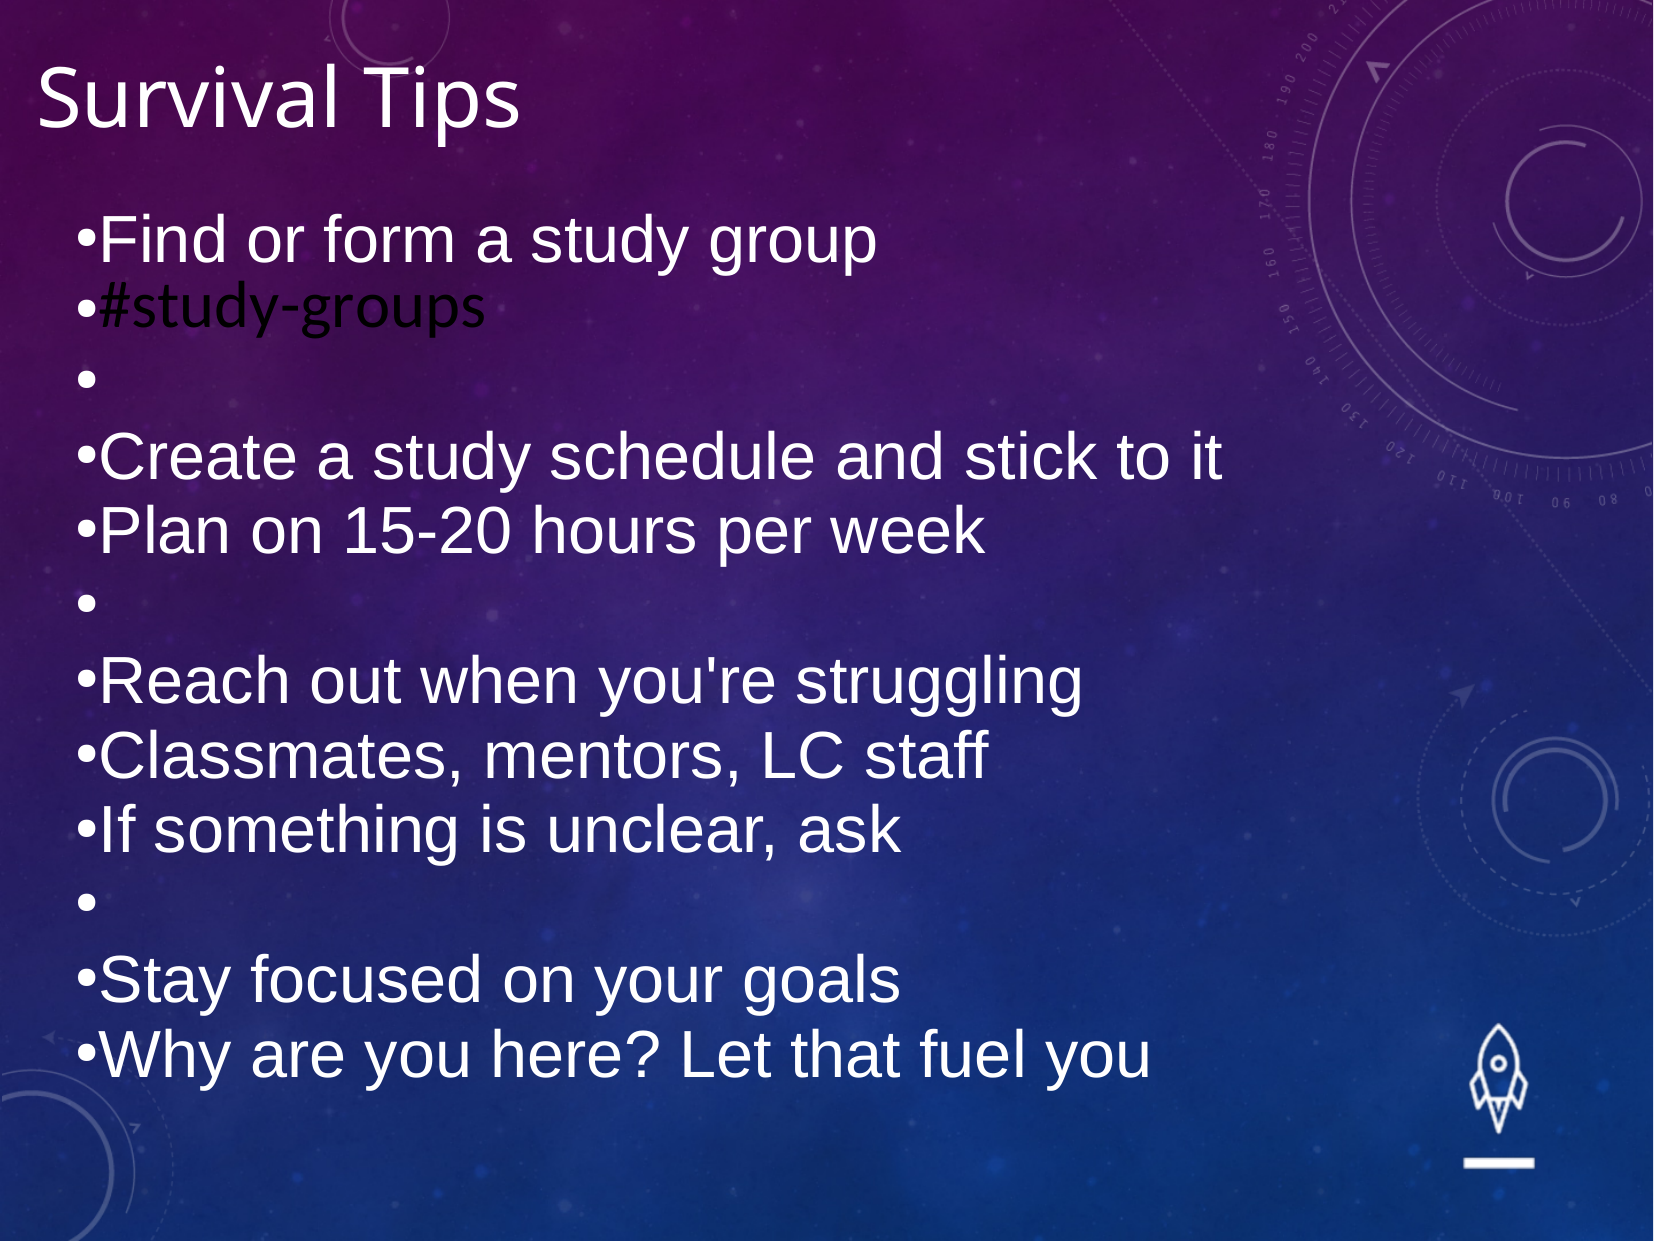

Survival Tips
Find or form a study group
#study-groups
Create a study schedule and stick to it
Plan on 15-20 hours per week
Reach out when you're struggling
Classmates, mentors, LC staff
If something is unclear, ask
Stay focused on your goals
Why are you here? Let that fuel you